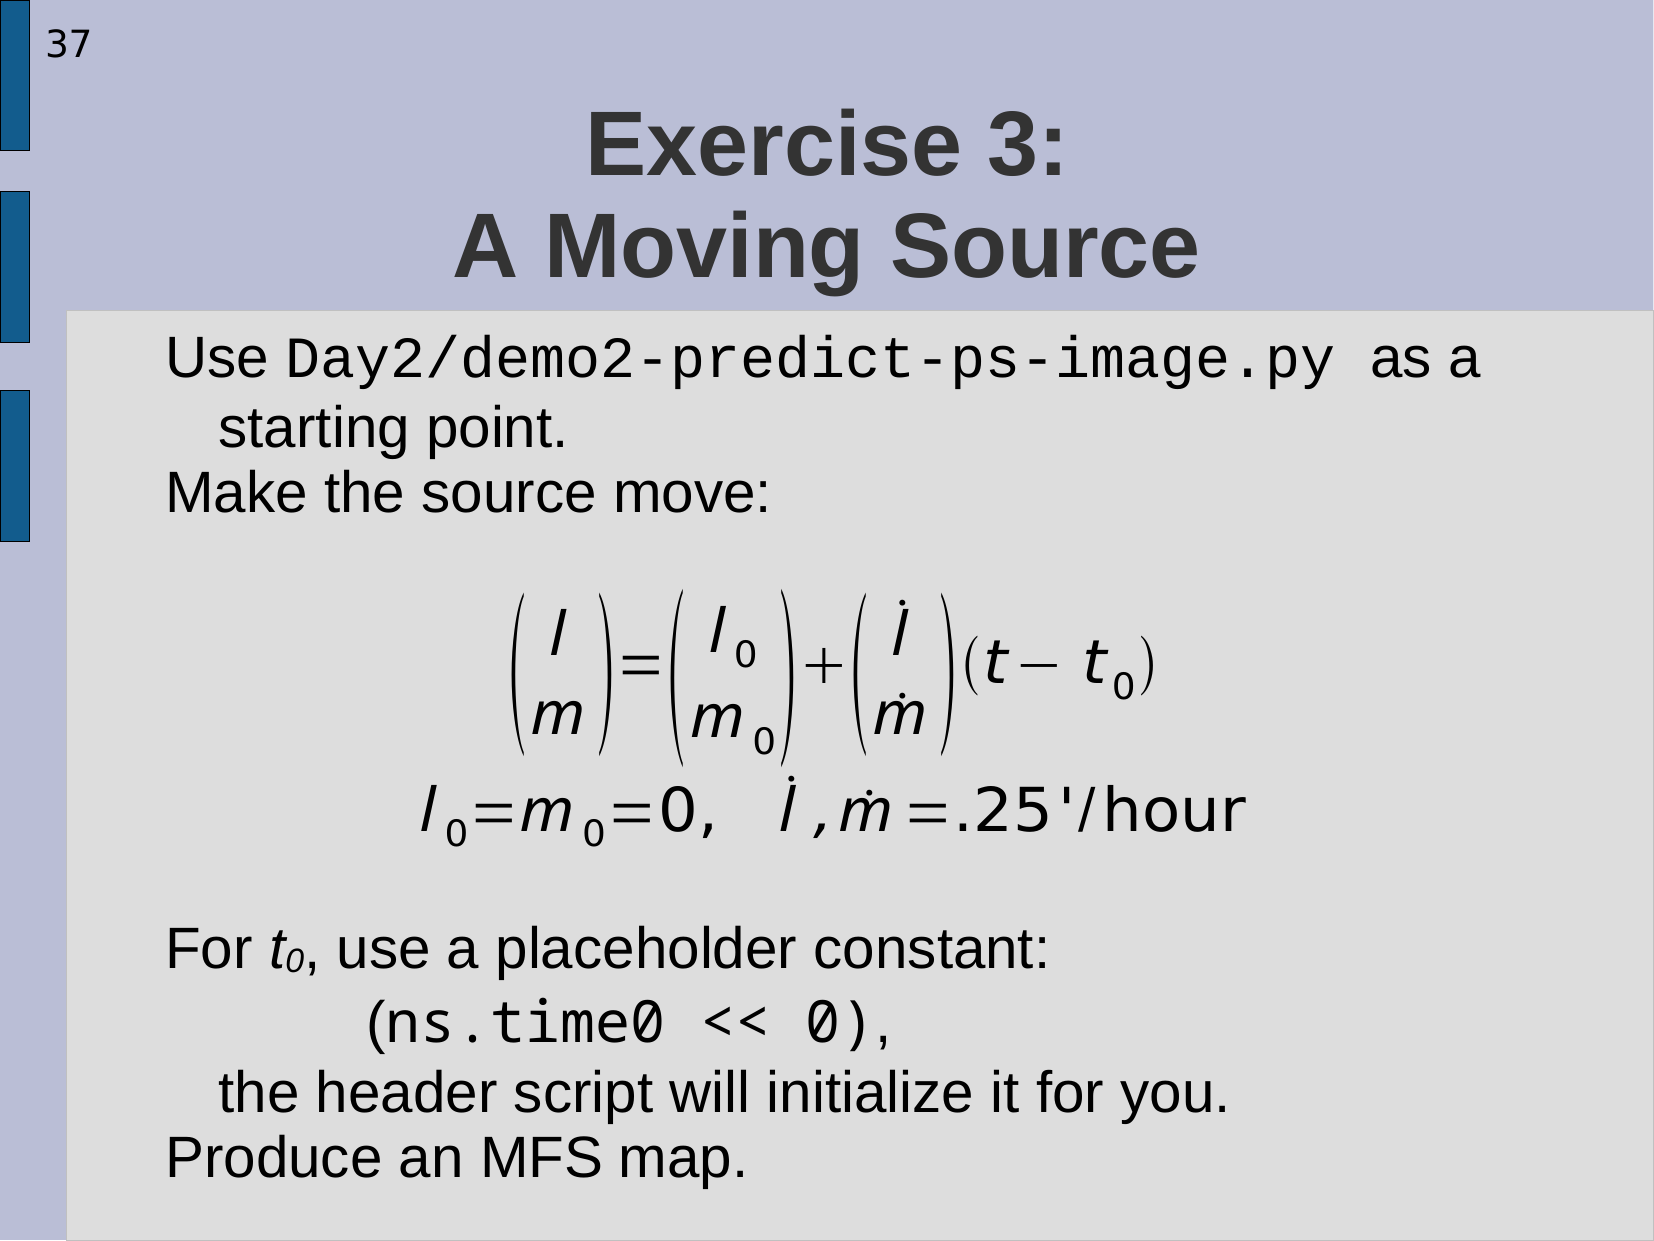

# Exercise 3: A Moving Source
Use Day2/demo2-predict-ps-image.py as a starting point.
Make the source move:
For t0, use a placeholder constant:
		(ns.time0 << 0),
the header script will initialize it for you.
Produce an MFS map.